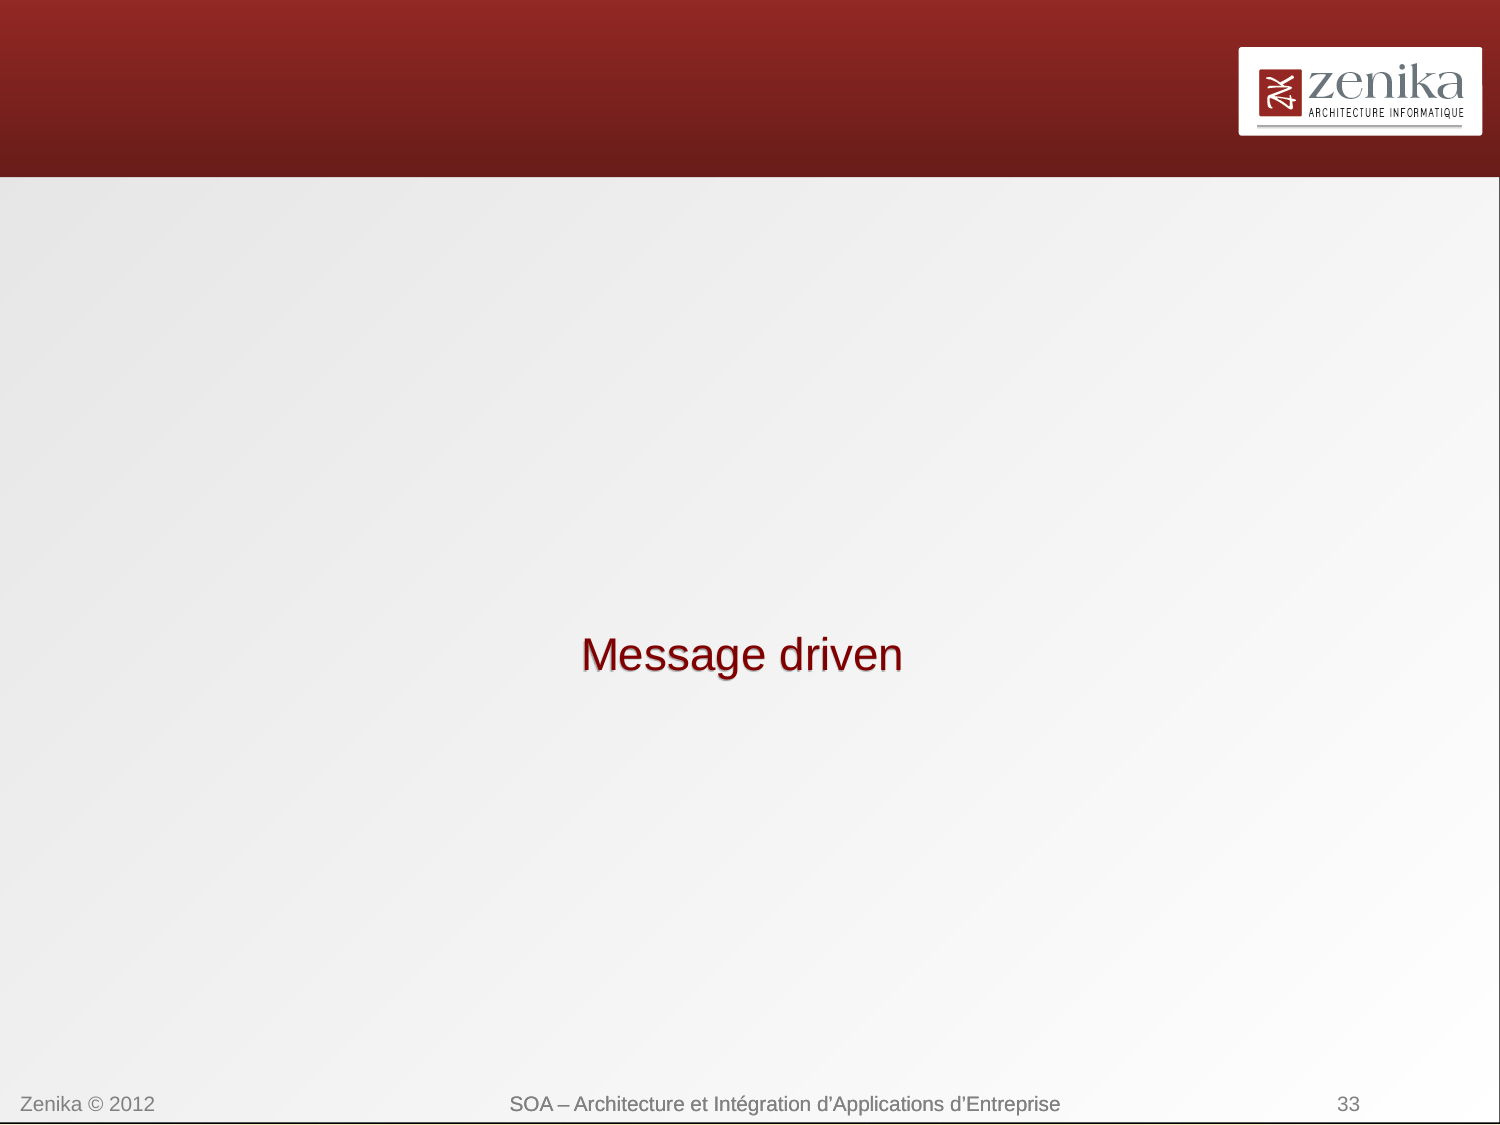

# Message driven
SOA – Architecture et Intégration d’Applications d’Entreprise